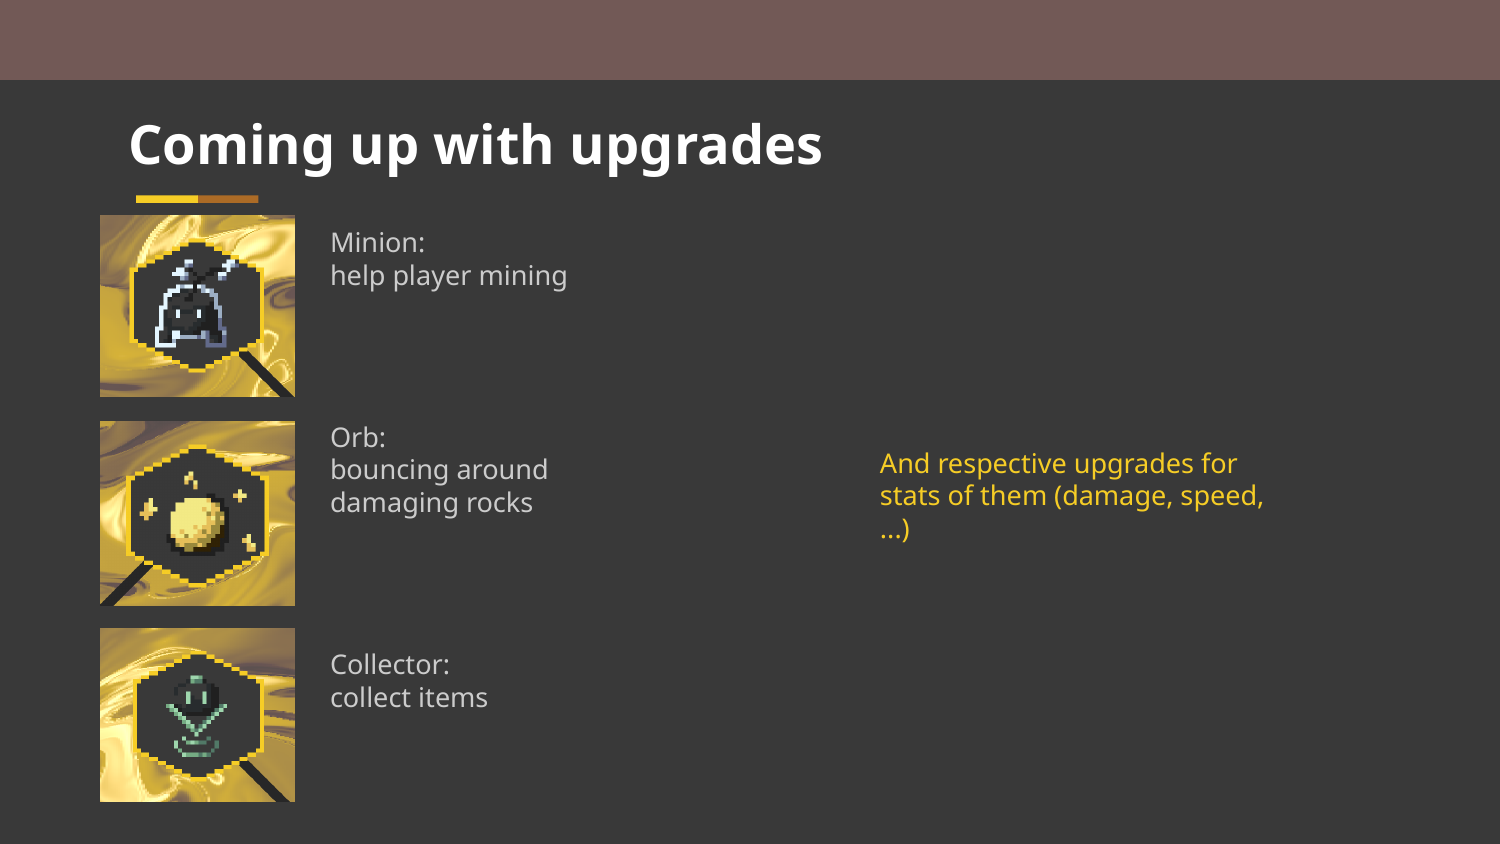

# Coming up with upgrades
Minion:
help player mining
Orb:
bouncing around
damaging rocks
Collector:
collect items
And respective upgrades for stats of them (damage, speed, ...)